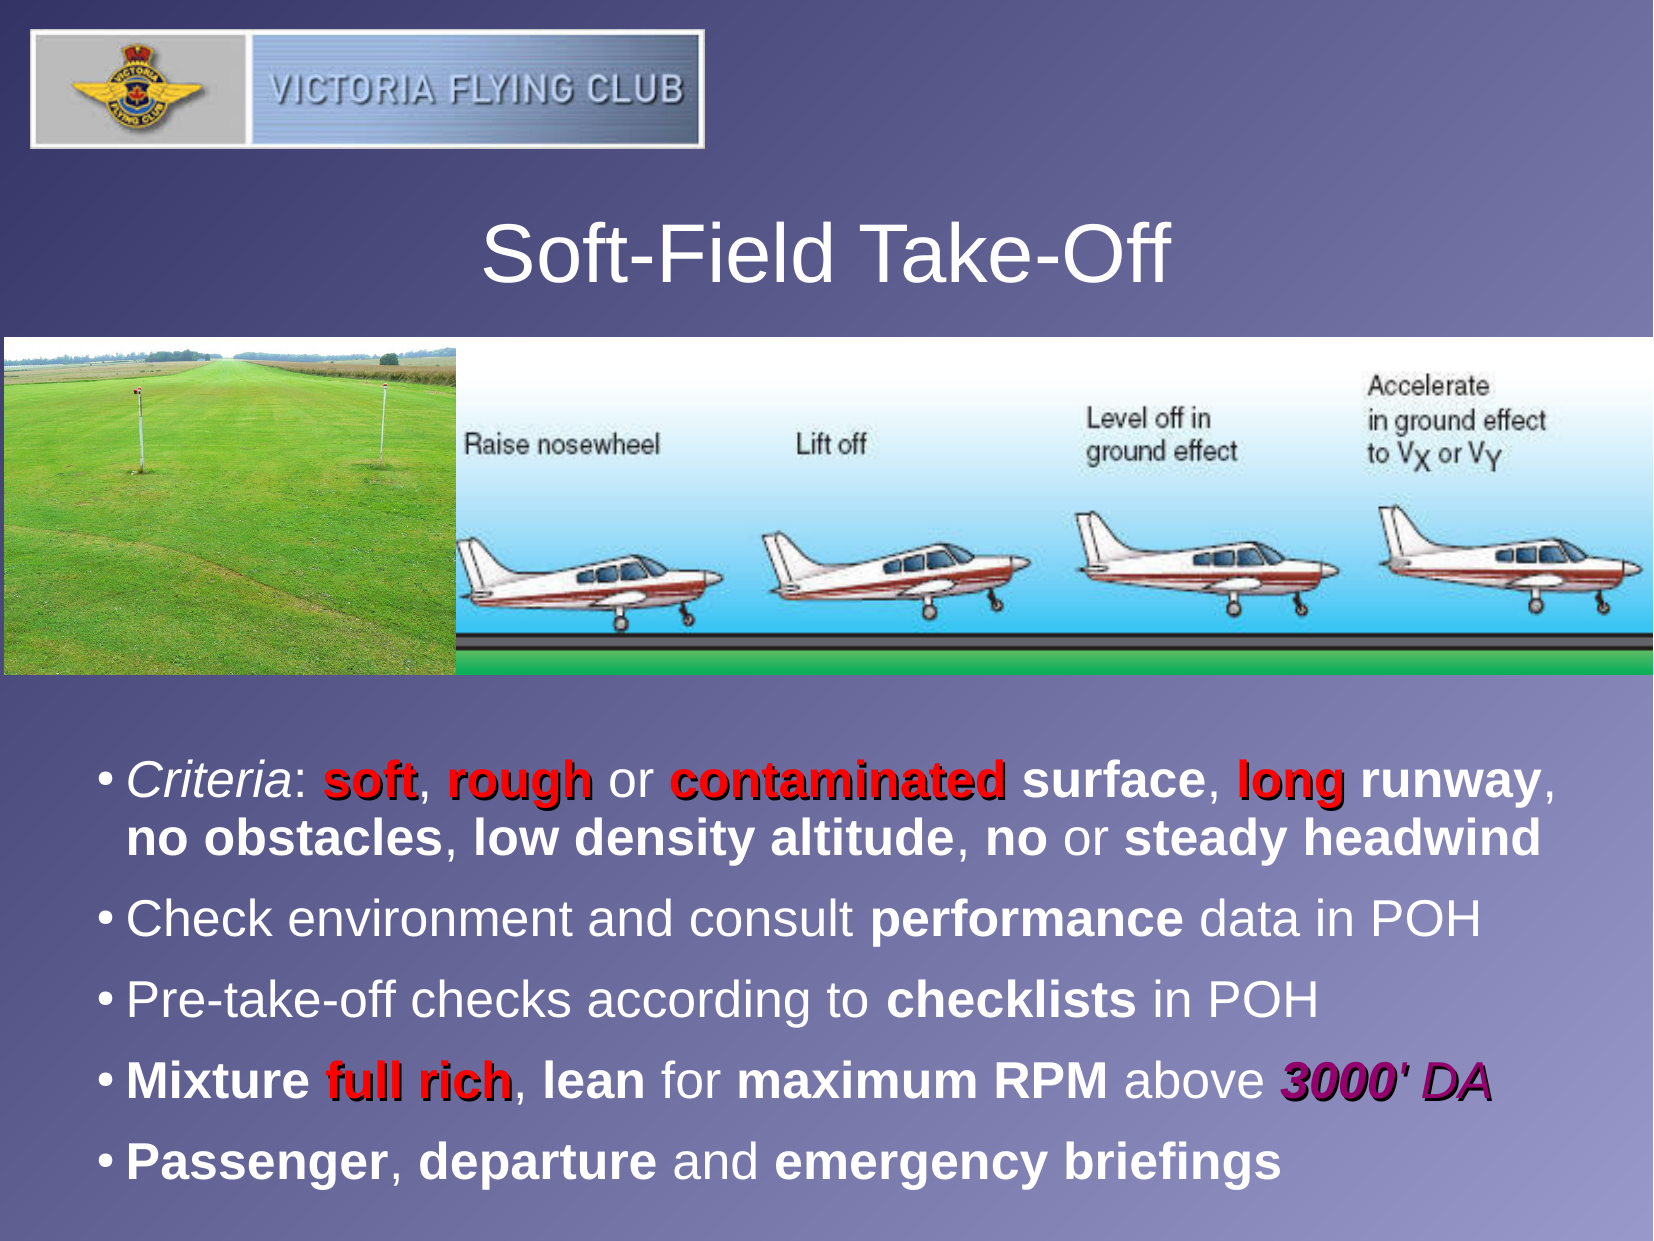

# Soft-Field Take-Off
Criteria: soft, rough or contaminated surface, long runway, no obstacles, low density altitude, no or steady headwind
Check environment and consult performance data in POH
Pre-take-off checks according to checklists in POH
Mixture full rich, lean for maximum RPM above 3000' DA
Passenger, departure and emergency briefings